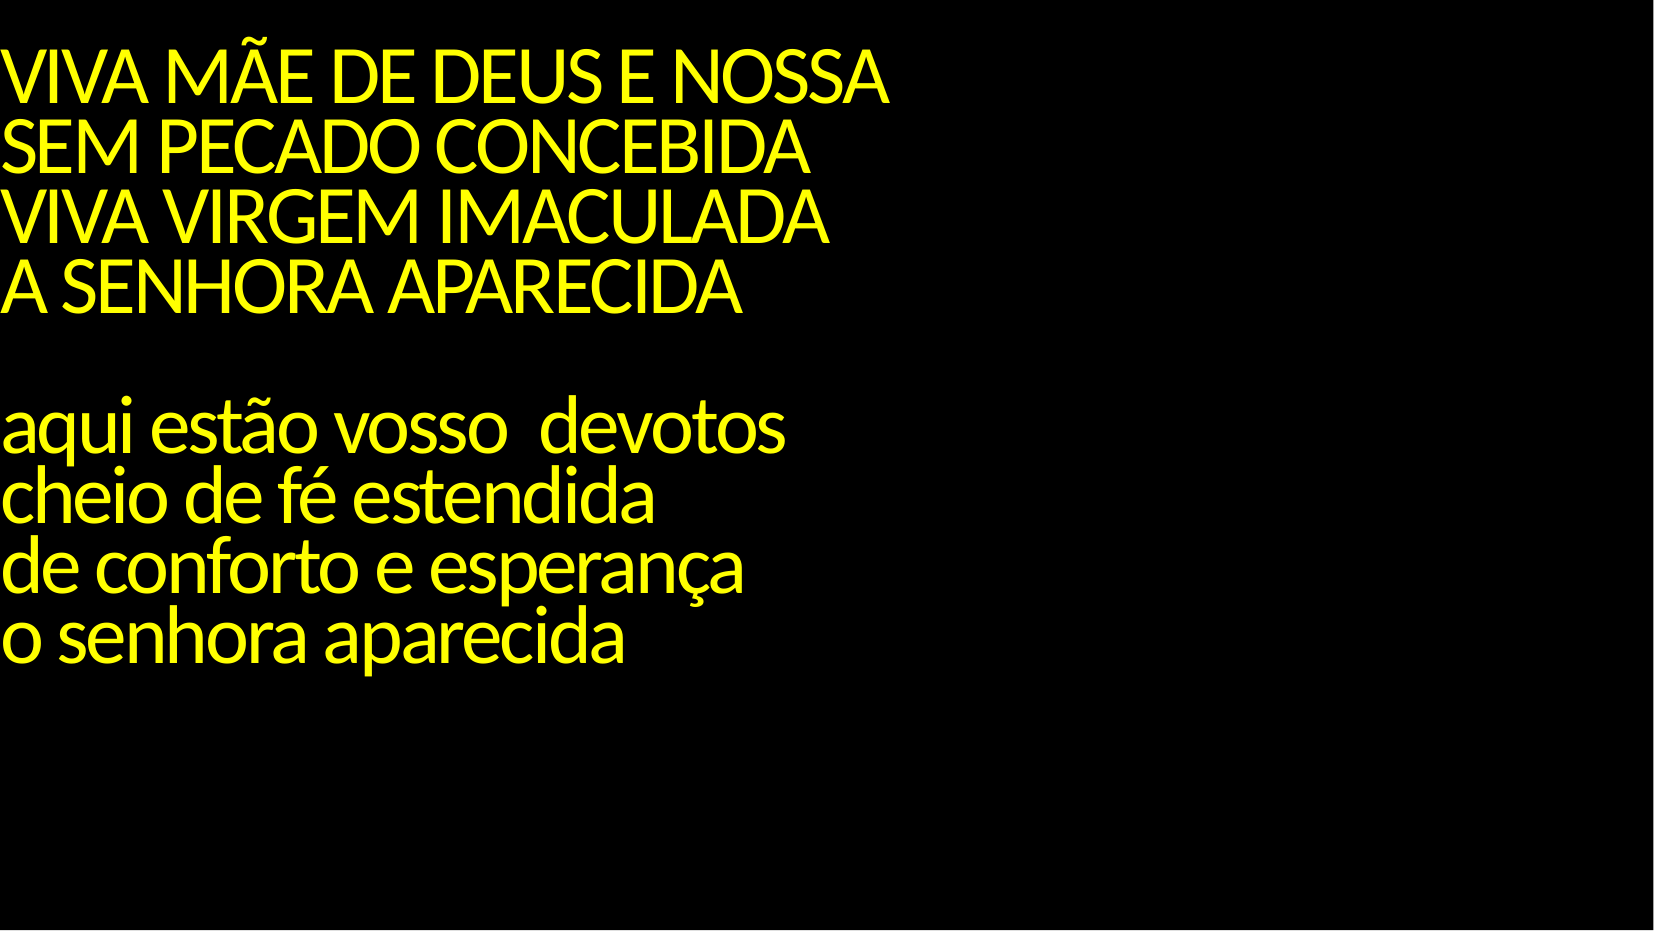

# VIVA MÃE DE DEUS E NOSSA SEM PECADO CONCEBIDA VIVA VIRGEM IMACULADA A SENHORA APARECIDA aqui estão vosso devotos cheio de fé estendida de conforto e esperança o senhora aparecida